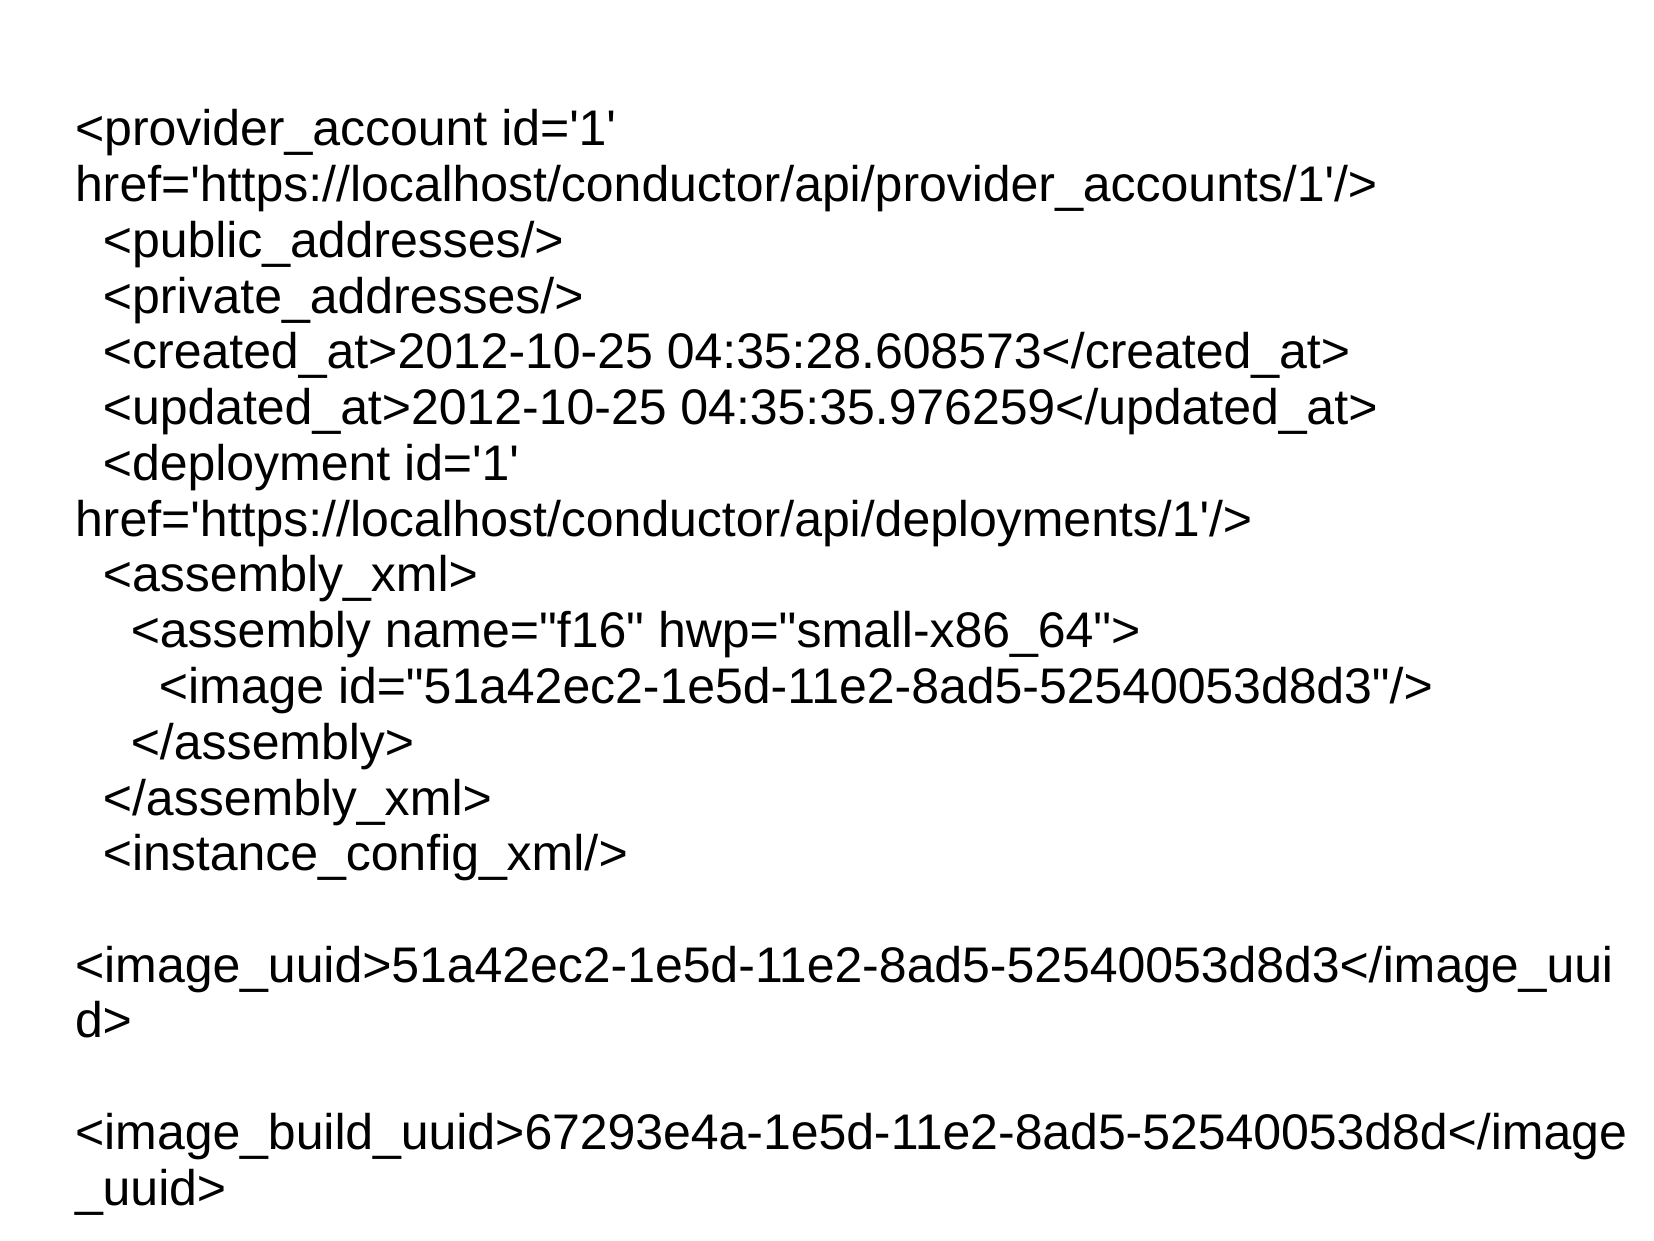

# <provider_account id='1' href='https://localhost/conductor/api/provider_accounts/1'/>
 <public_addresses/>
 <private_addresses/>
 <created_at>2012-10-25 04:35:28.608573</created_at>
 <updated_at>2012-10-25 04:35:35.976259</updated_at>
 <deployment id='1' href='https://localhost/conductor/api/deployments/1'/>
 <assembly_xml>
 <assembly name="f16" hwp="small-x86_64">
 <image id="51a42ec2-1e5d-11e2-8ad5-52540053d8d3"/>
 </assembly>
 </assembly_xml>
 <instance_config_xml/>
 <image_uuid>51a42ec2-1e5d-11e2-8ad5-52540053d8d3</image_uuid>
 <image_build_uuid>67293e4a-1e5d-11e2-8ad5-52540053d8d</image_uuid>